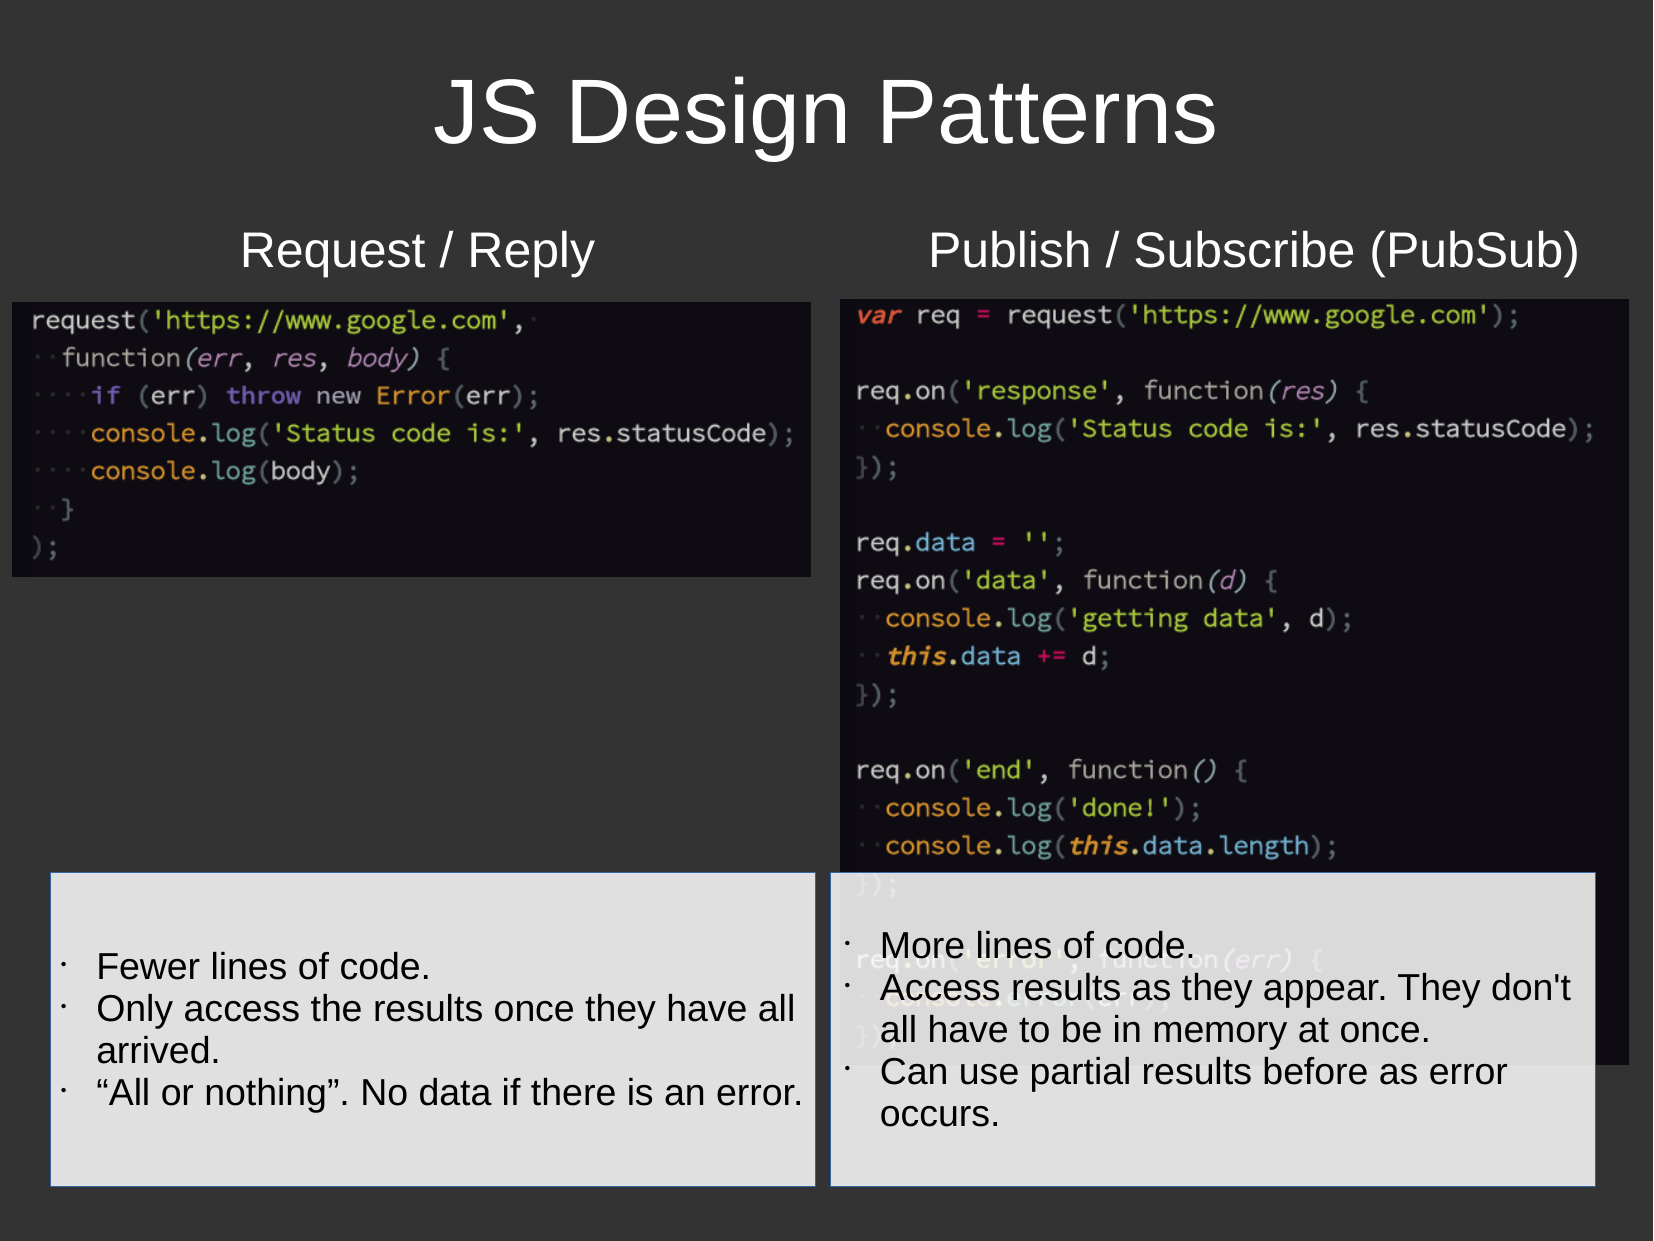

# JS Design Patterns
Request / Reply
Publish / Subscribe (PubSub)
Fewer lines of code.
Only access the results once they have all
arrived.
“All or nothing”. No data if there is an error.
More lines of code.
Access results as they appear. They don't
all have to be in memory at once.
Can use partial results before as error
occurs.